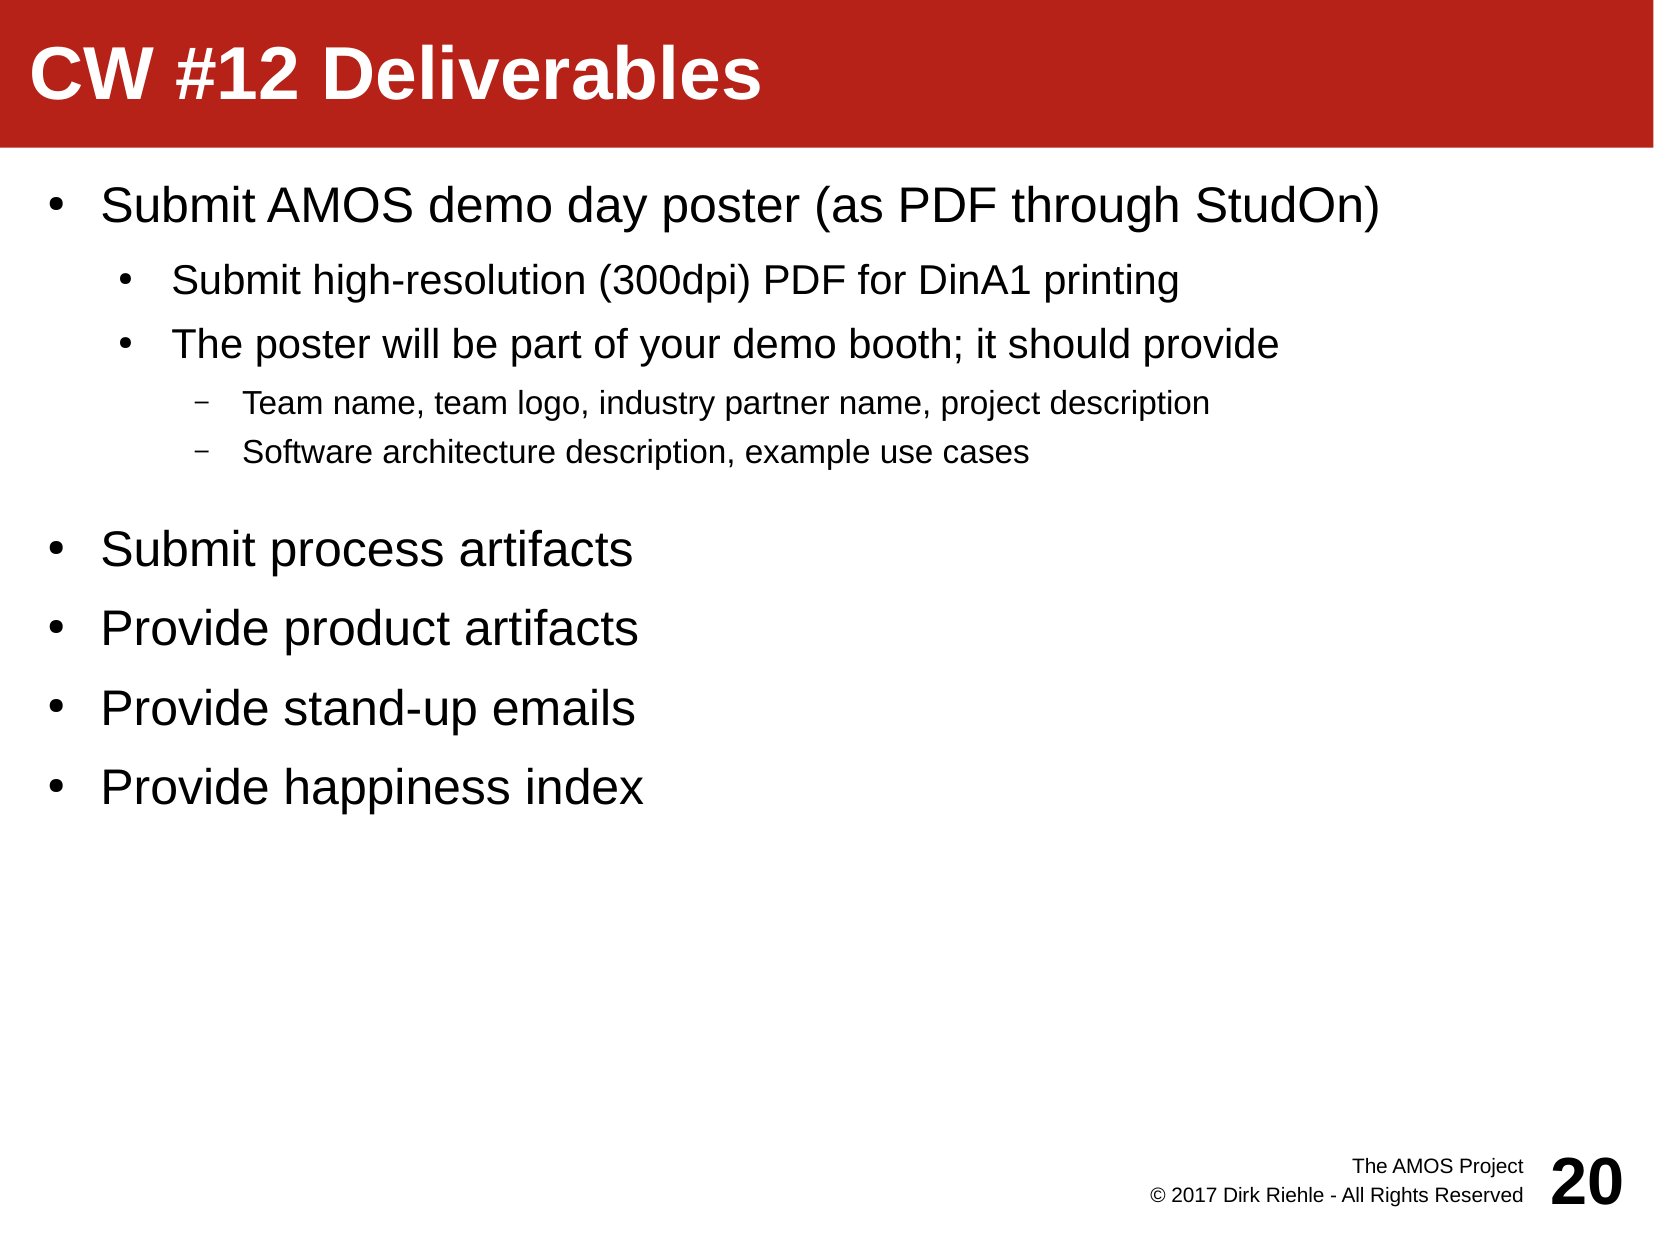

# CW #12 Deliverables
Submit AMOS demo day poster (as PDF through StudOn)
Submit high-resolution (300dpi) PDF for DinA1 printing
The poster will be part of your demo booth; it should provide
Team name, team logo, industry partner name, project description
Software architecture description, example use cases
Submit process artifacts
Provide product artifacts
Provide stand-up emails
Provide happiness index
The AMOS Project
20
© 2017 Dirk Riehle - All Rights Reserved